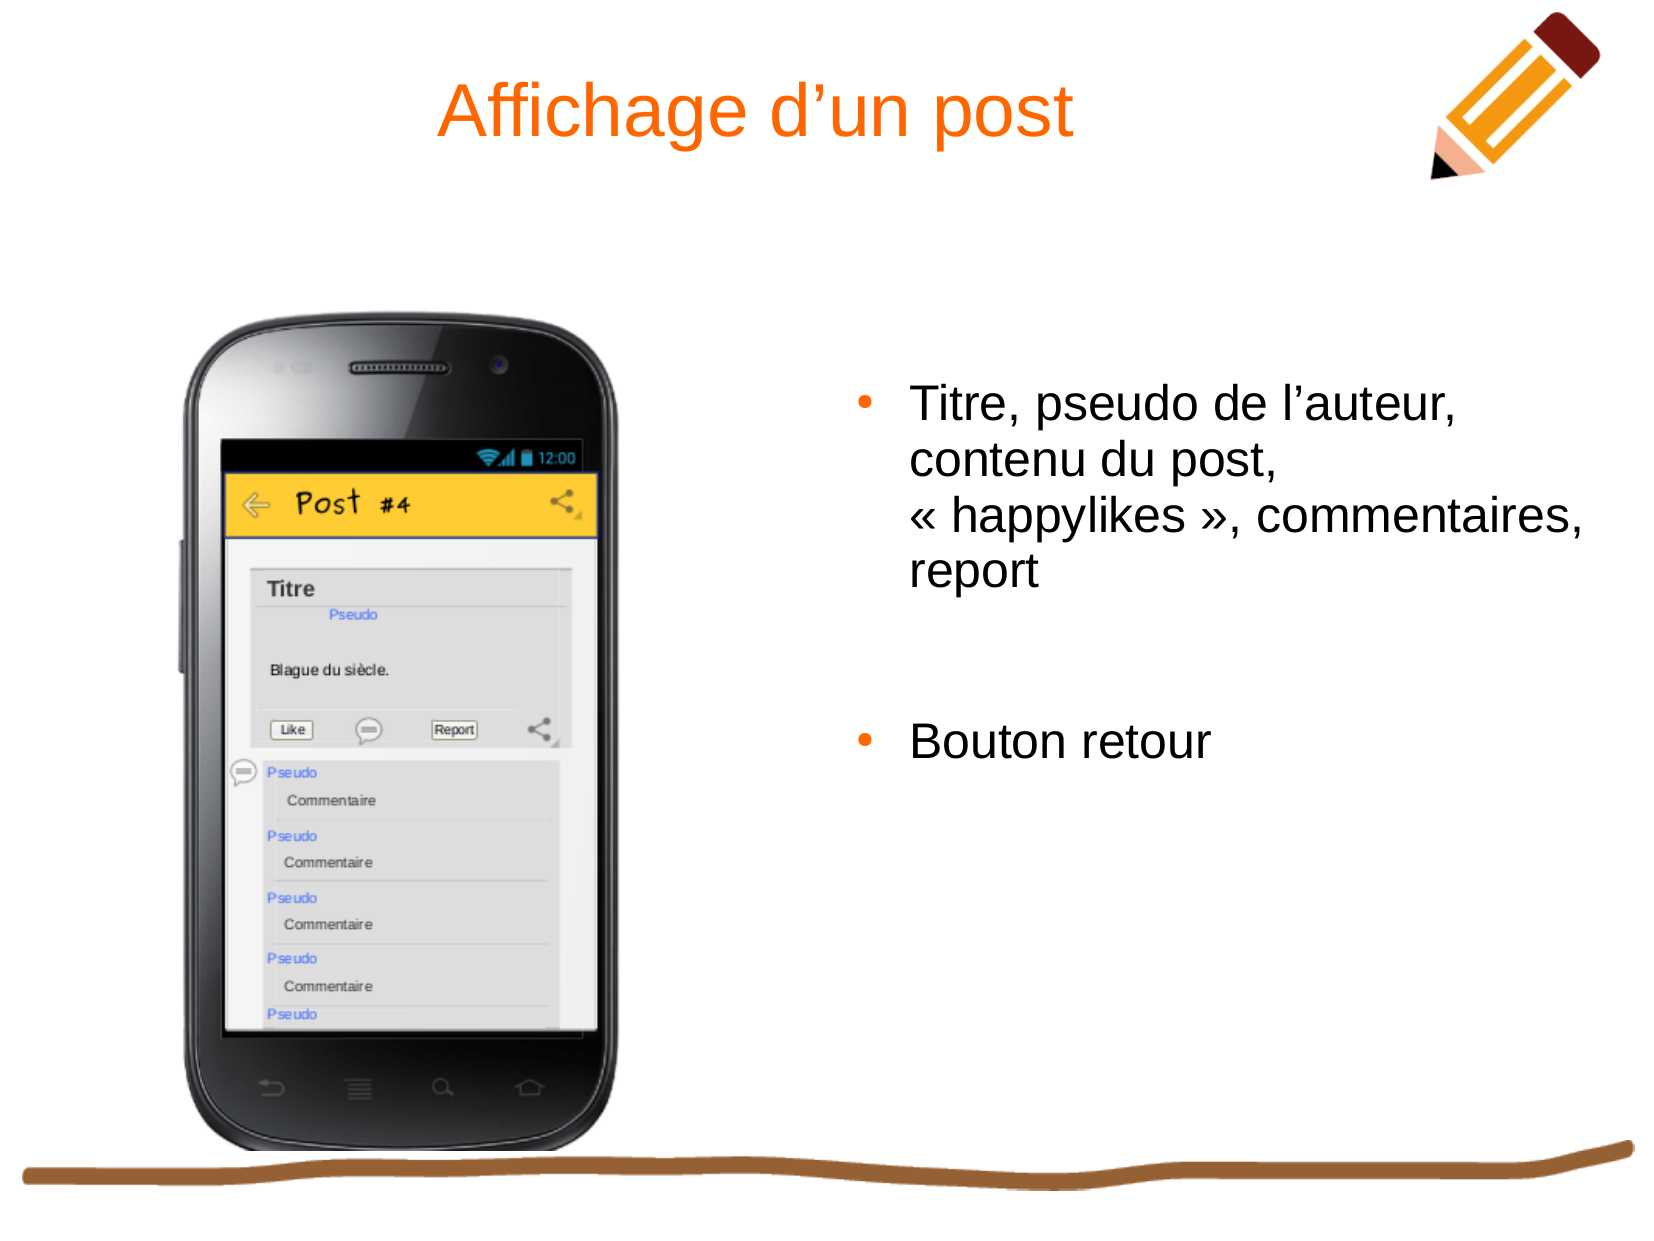

# Affichage d’un post
Titre, pseudo de l’auteur, contenu du post, « happylikes », commentaires, report
Bouton retour